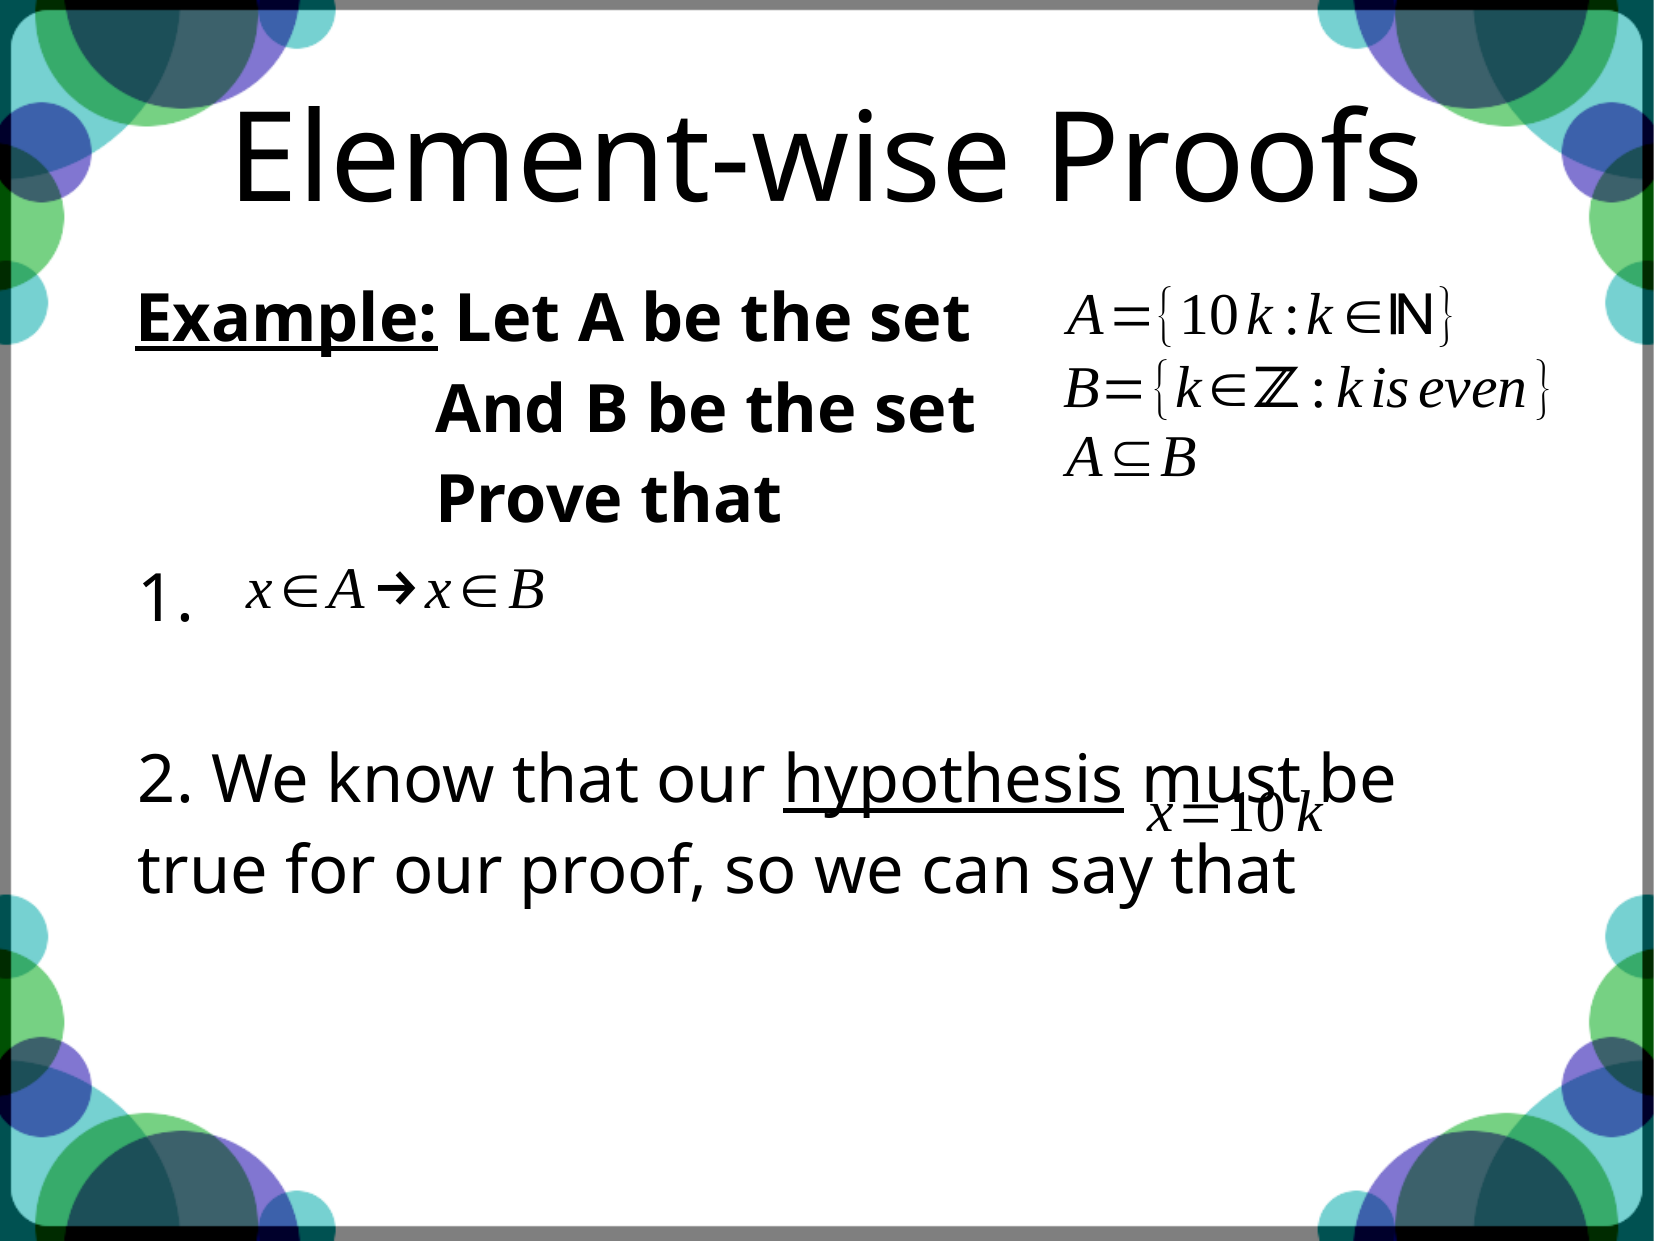

# Element-wise Proofs
Example: Let A be the set
				And B be the set
				Prove that
1.
2. We know that our hypothesis must be true for our proof, so we can say that